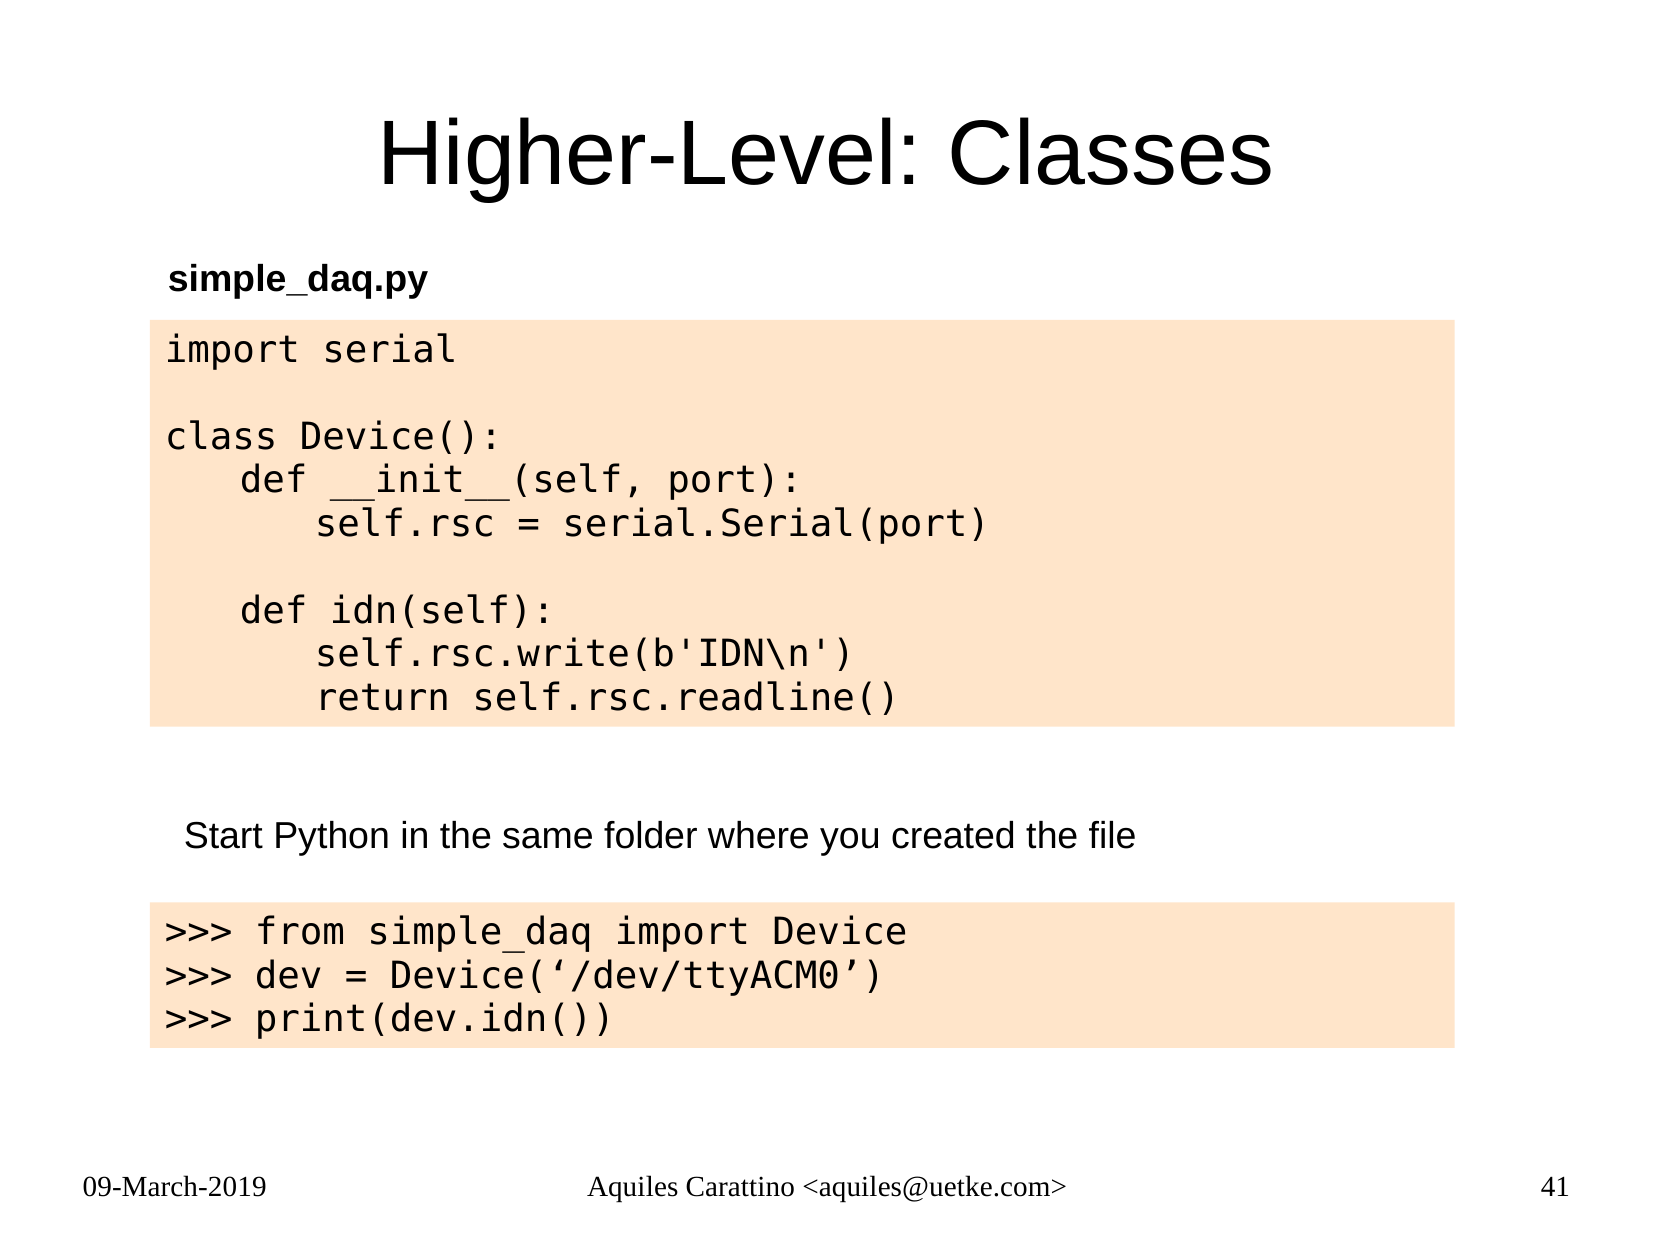

# Higher-Level: Classes
simple_daq.py
import serial
class Device():
	def __init__(self, port):
		self.rsc = serial.Serial(port)
	def idn(self):
		self.rsc.write(b'IDN\n')
		return self.rsc.readline()
Start Python in the same folder where you created the file
>>> from simple_daq import Device
>>> dev = Device(‘/dev/ttyACM0’)
>>> print(dev.idn())
09-March-2019
Aquiles Carattino <aquiles@uetke.com>
41